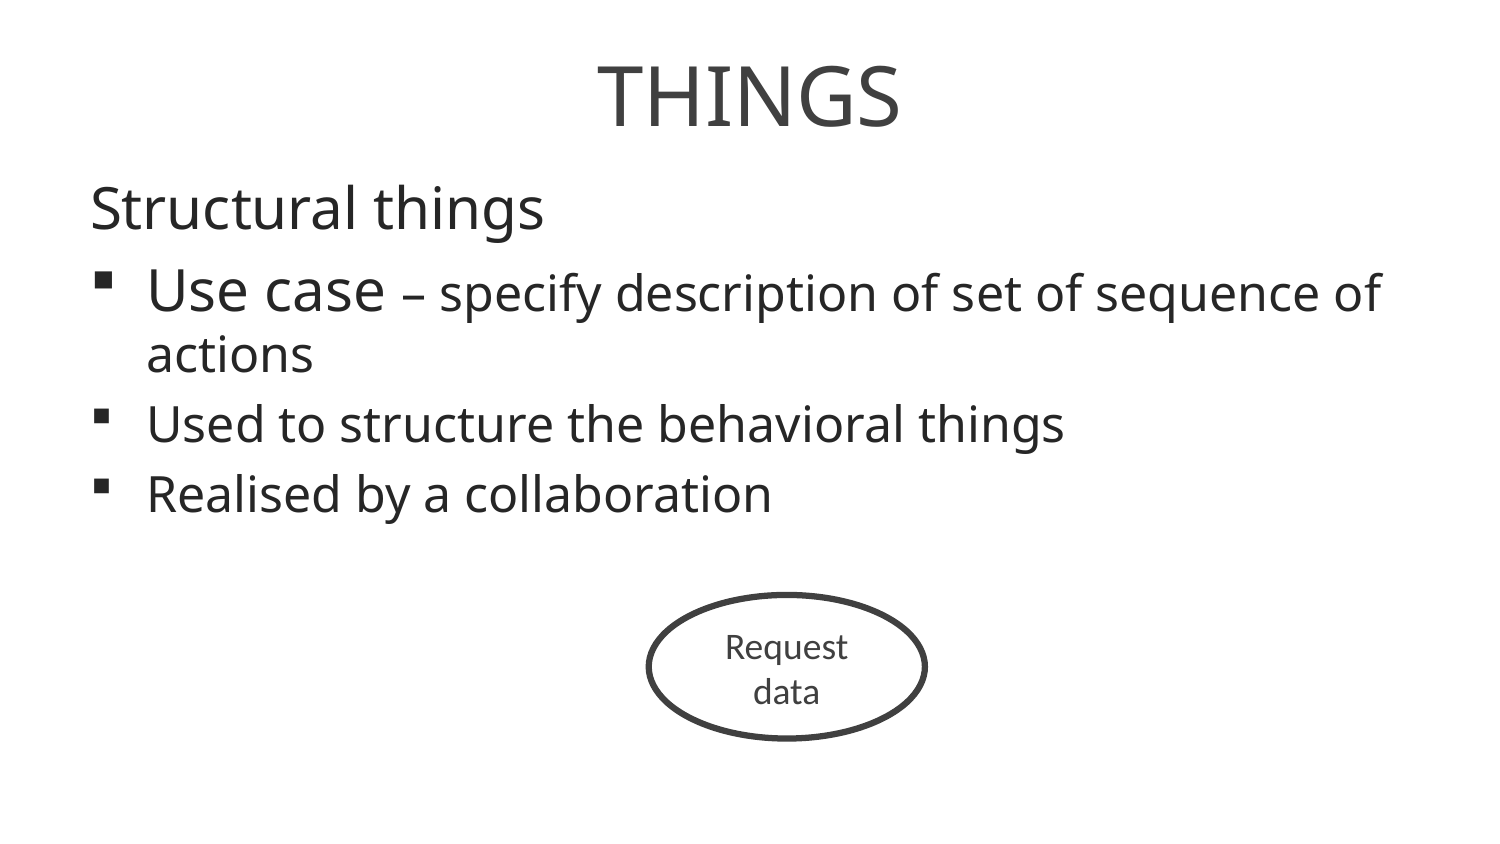

# THINGS
Structural things
Use case – specify description of set of sequence of actions
Used to structure the behavioral things
Realised by a collaboration
Request data